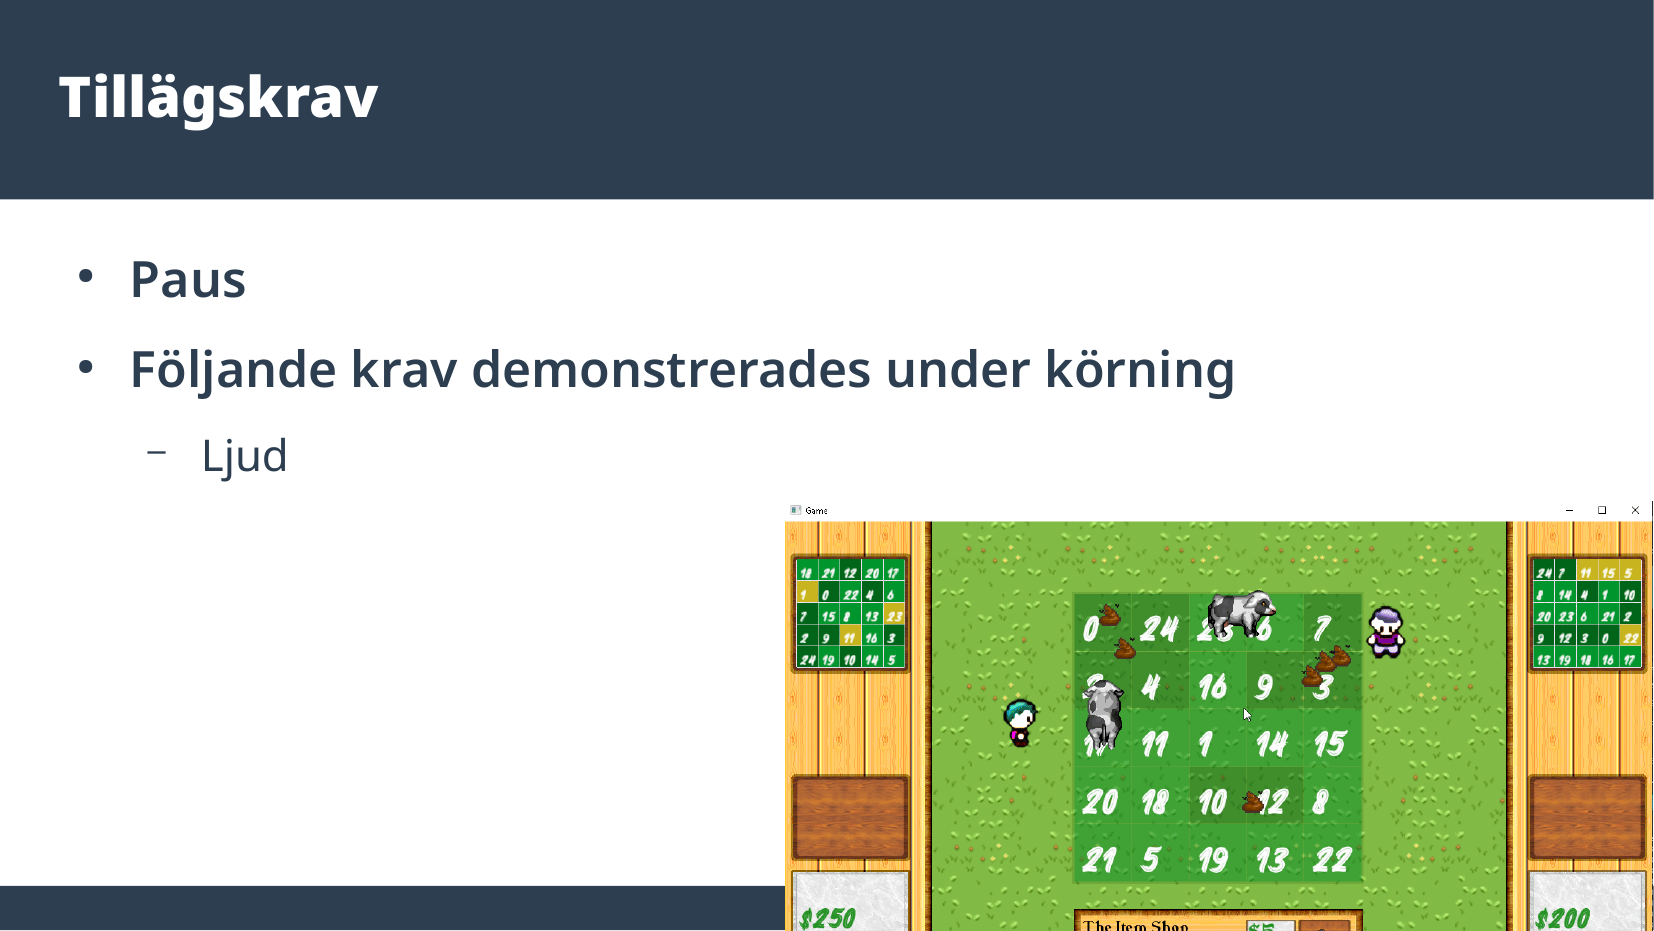

# Tillägskrav
Paus
Följande krav demonstrerades under körning
Ljud